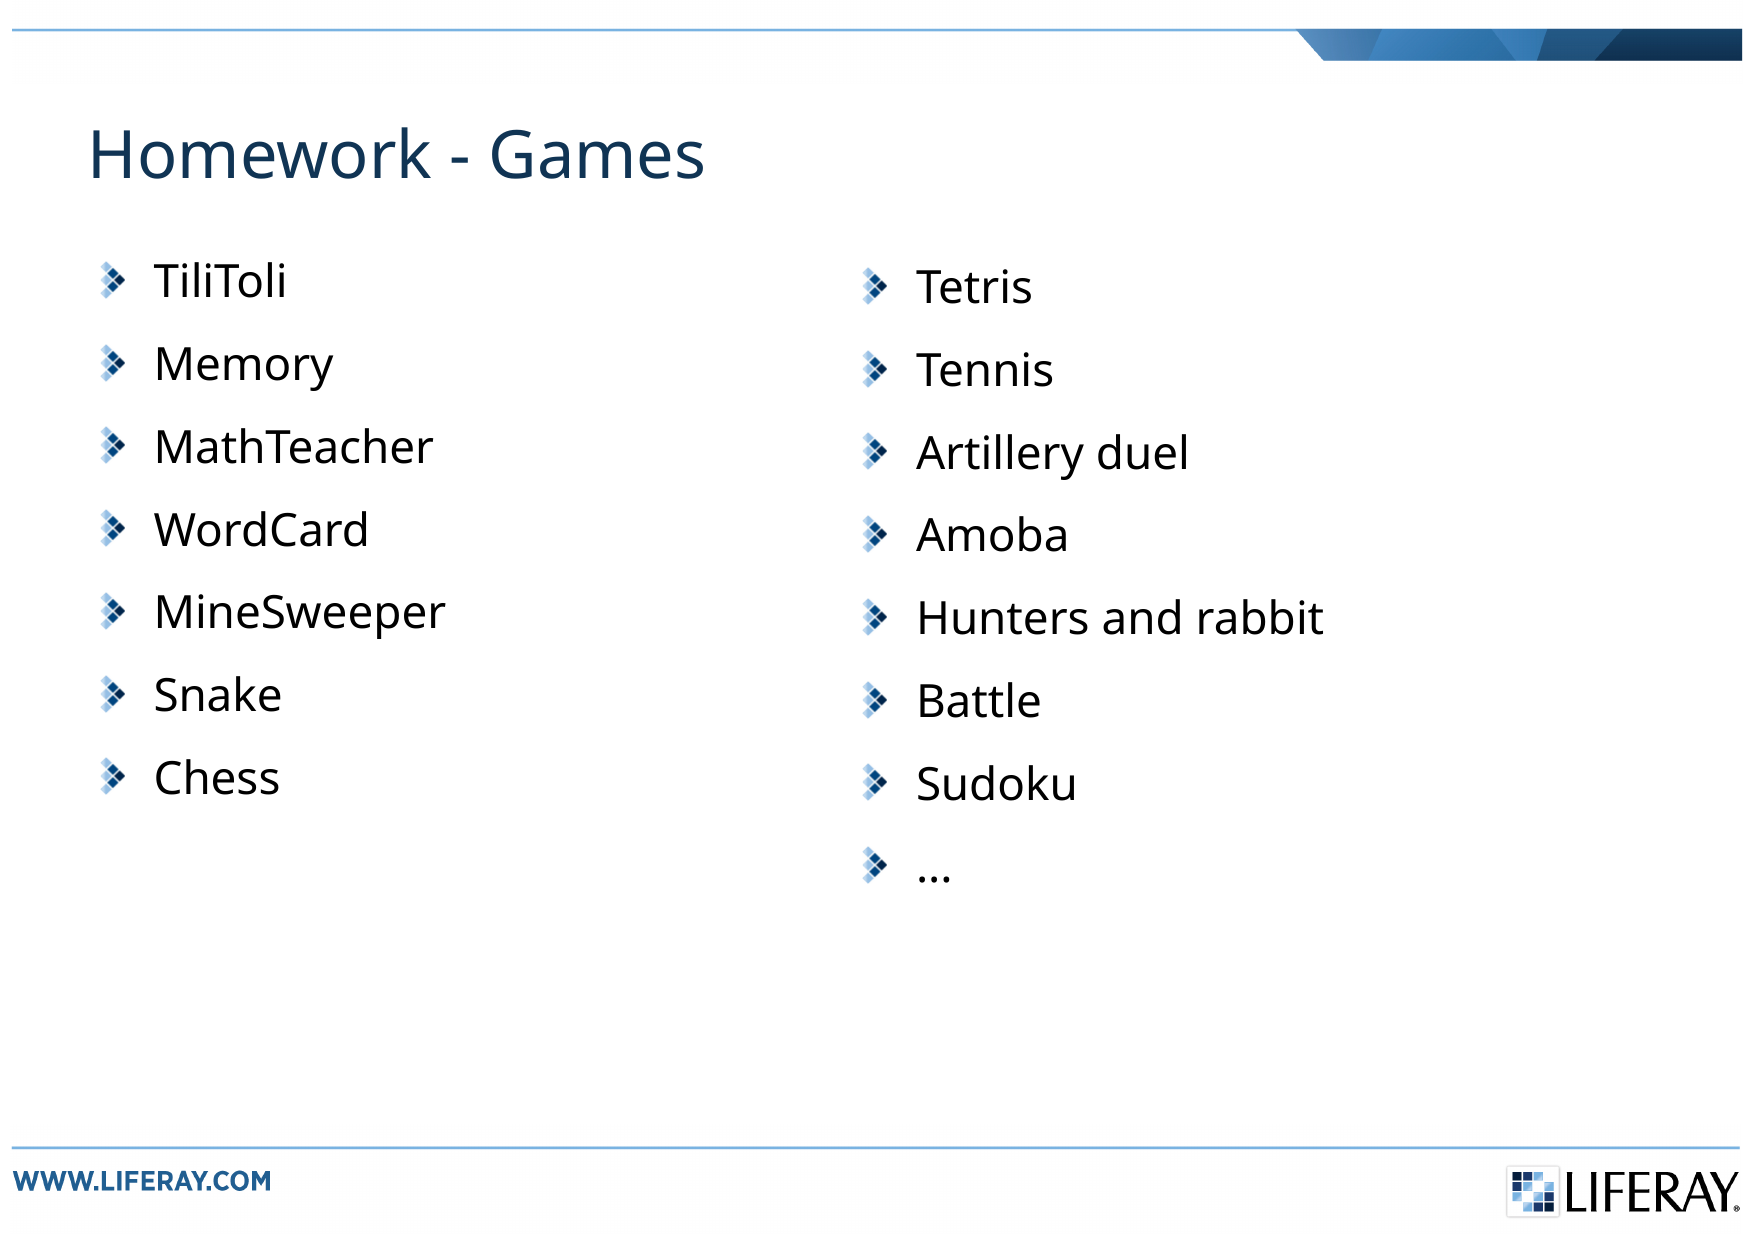

# Homework - Games
TiliToli
Memory
MathTeacher
WordCard
MineSweeper
Snake
Chess
Tetris
Tennis
Artillery duel
Amoba
Hunters and rabbit
Battle
Sudoku
...